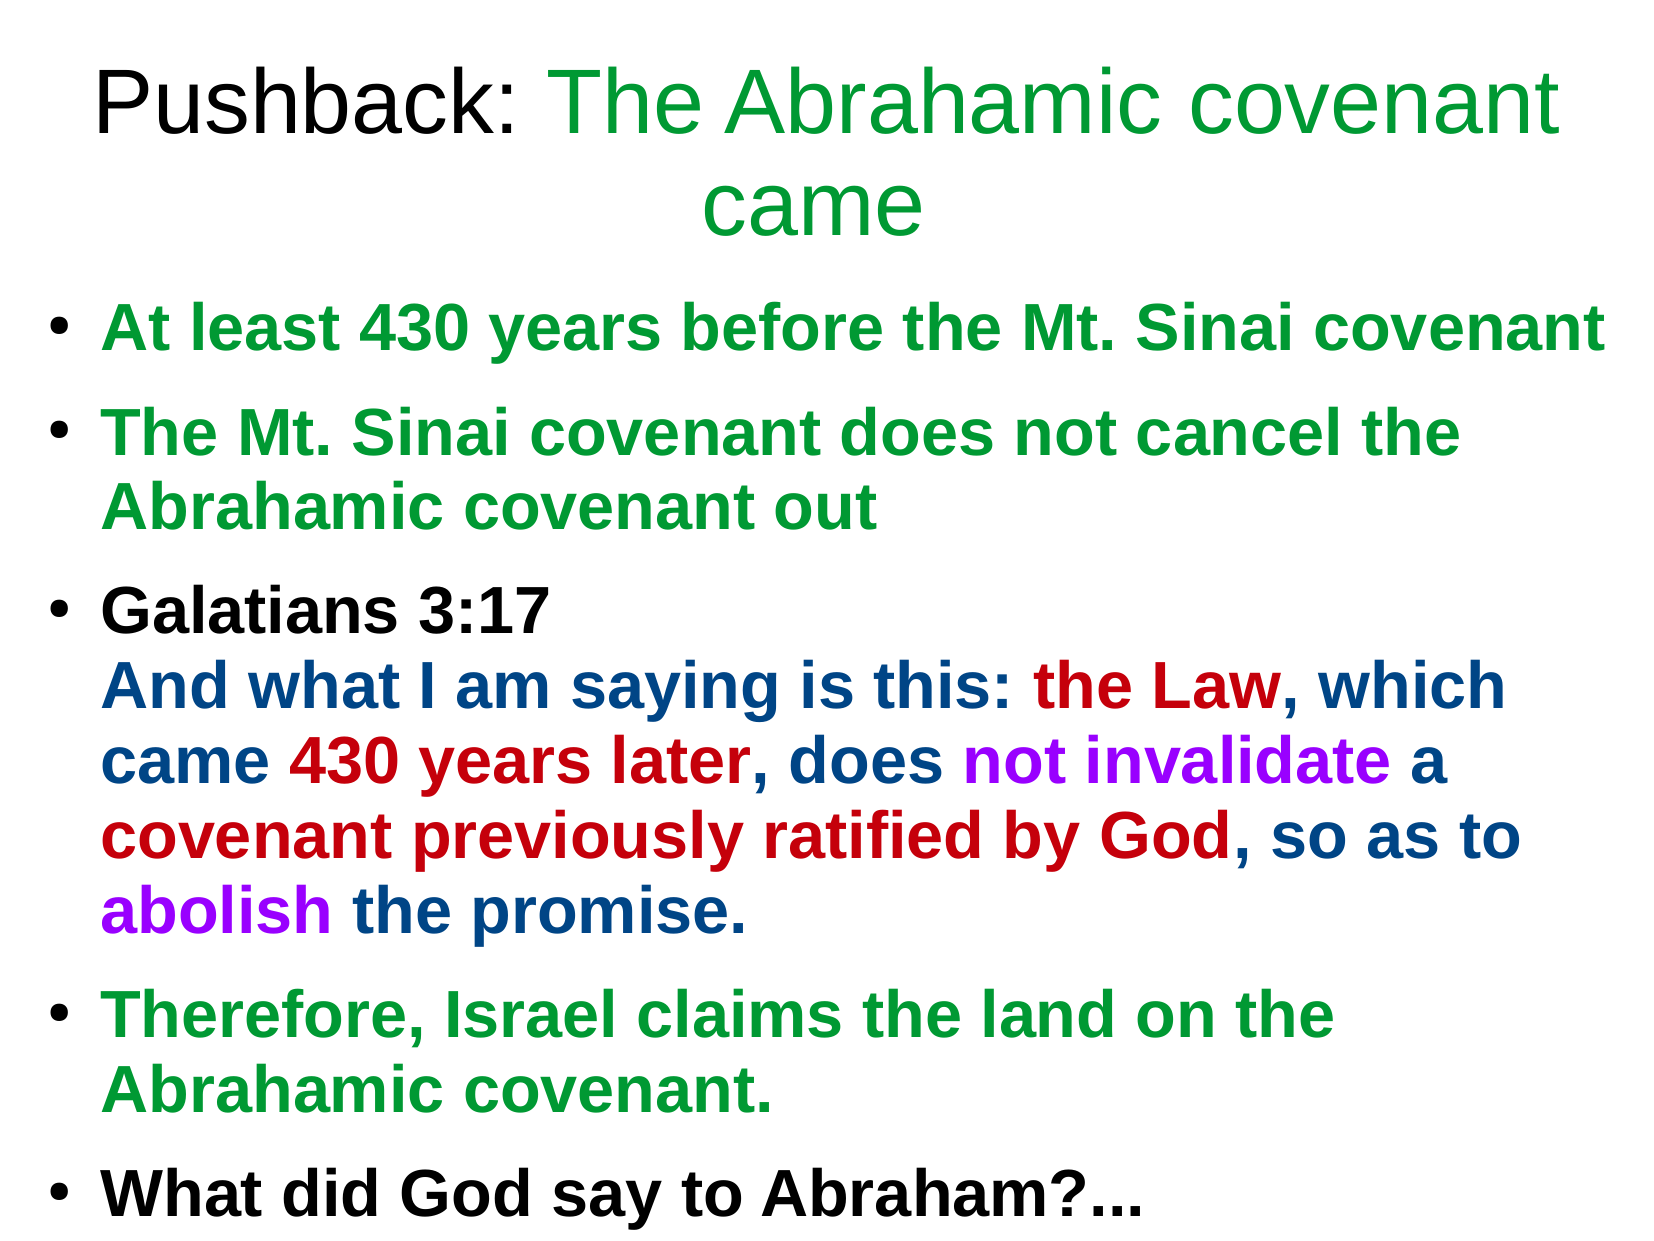

# Pushback: The Abrahamic covenant came
At least 430 years before the Mt. Sinai covenant
The Mt. Sinai covenant does not cancel the Abrahamic covenant out
Galatians 3:17
And what I am saying is this: the Law, which came 430 years later, does not invalidate a covenant previously ratified by God, so as to abolish the promise.
Therefore, Israel claims the land on the Abrahamic covenant.
What did God say to Abraham?...